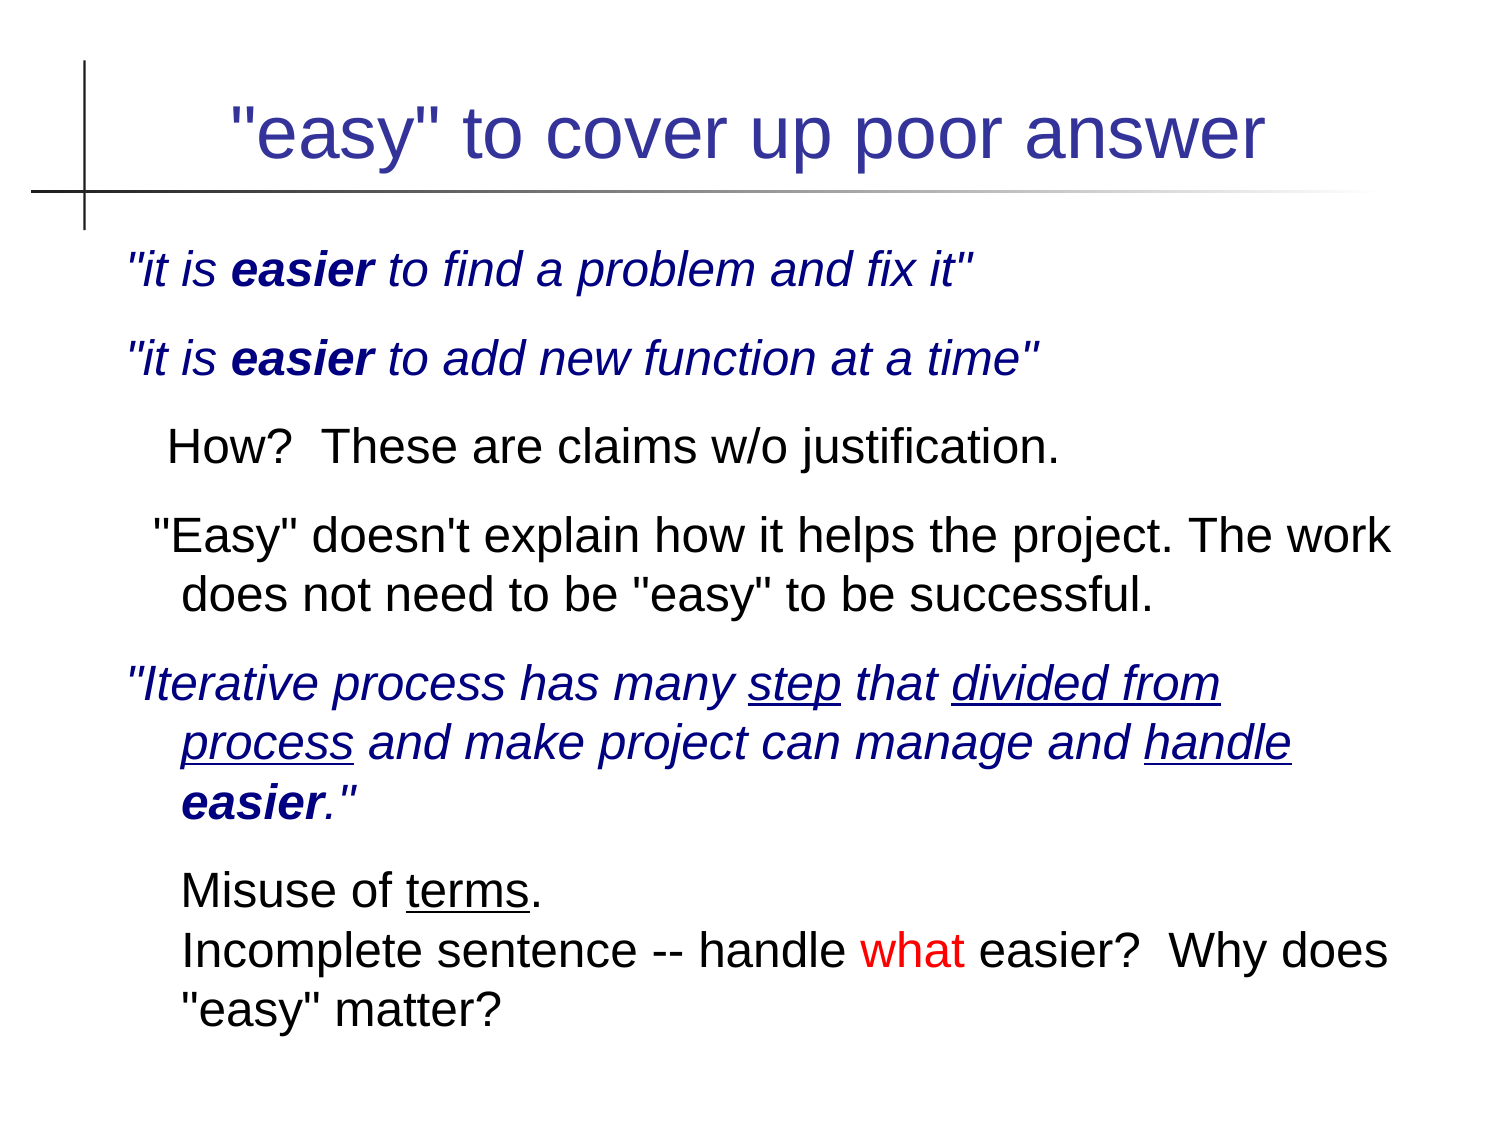

# "easy" to cover up poor answer
"it is easier to find a problem and fix it"
"it is easier to add new function at a time"
 How? These are claims w/o justification.
 "Easy" doesn't explain how it helps the project. The work does not need to be "easy" to be successful.
"Iterative process has many step that divided from process and make project can manage and handle easier."
 Misuse of terms.
Incomplete sentence -- handle what easier? Why does "easy" matter?